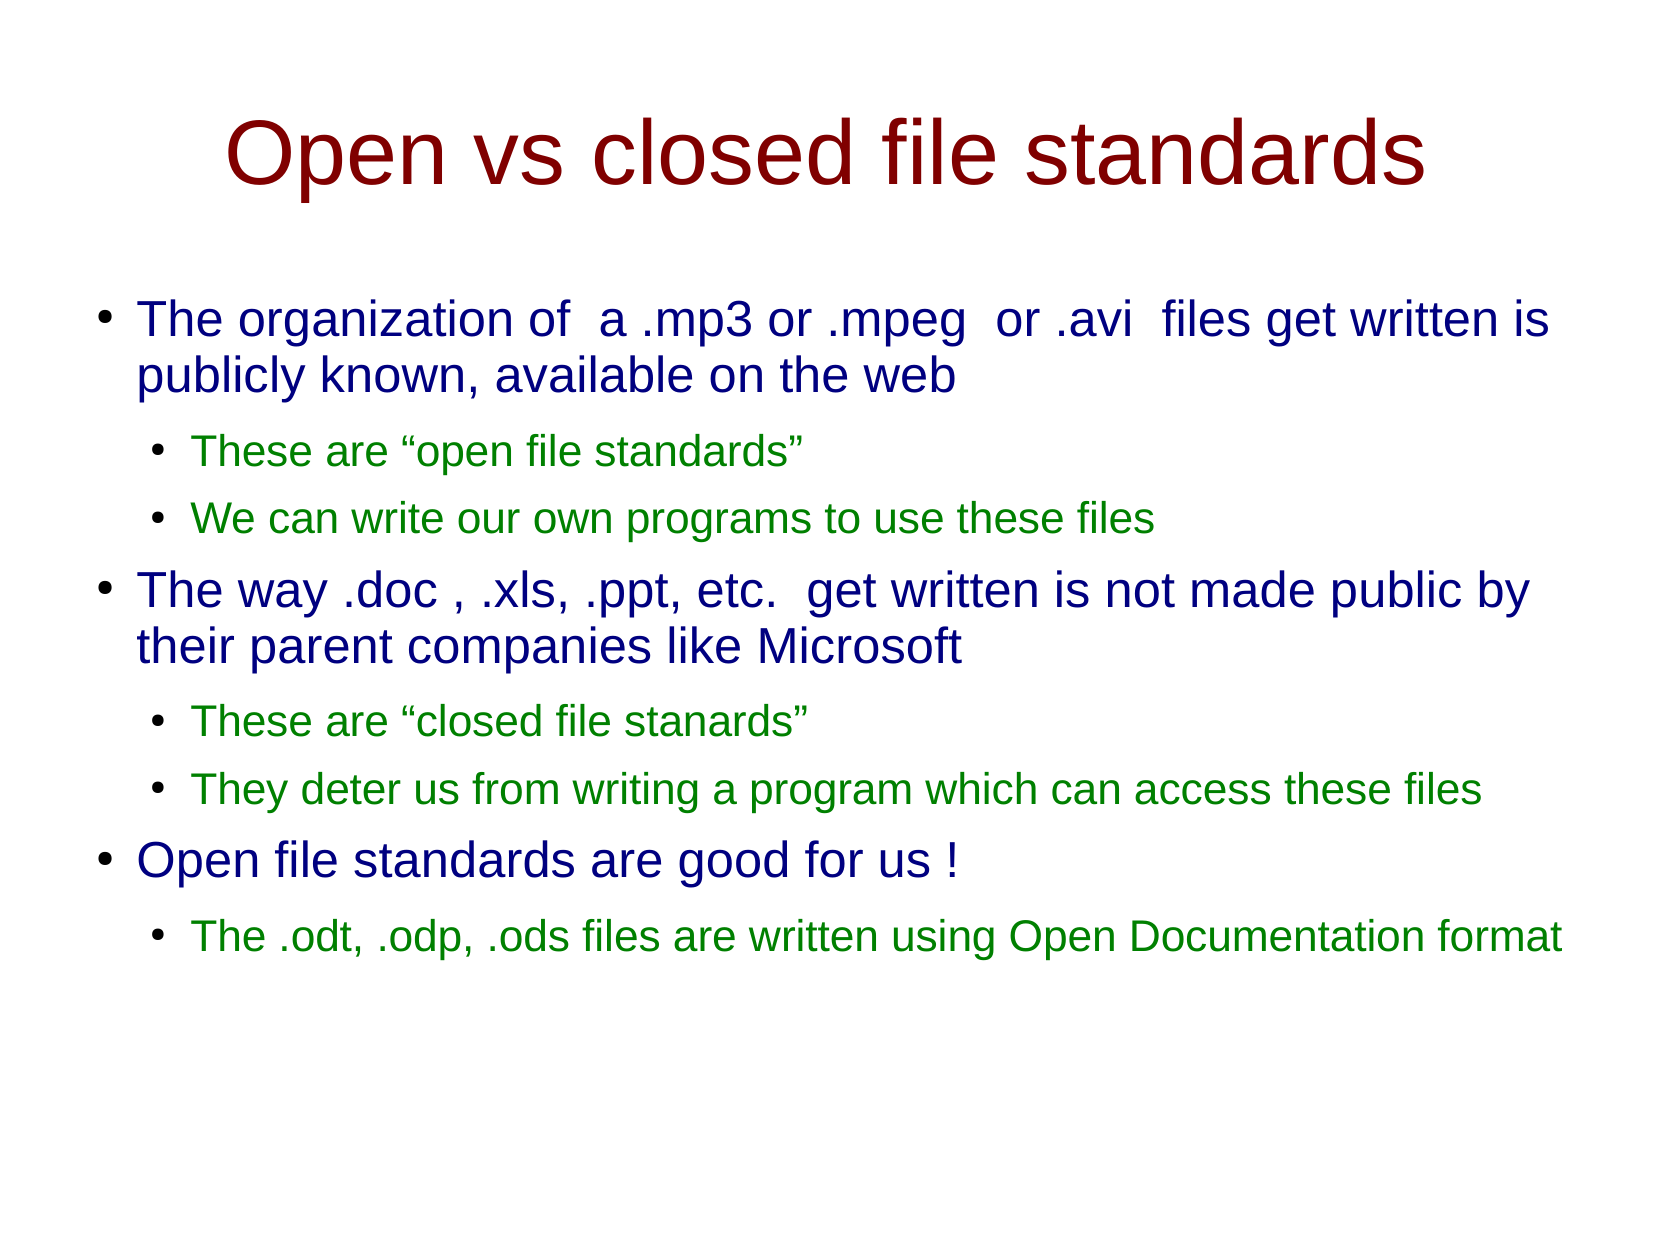

# Open vs closed file standards
The organization of a .mp3 or .mpeg or .avi files get written is publicly known, available on the web
These are “open file standards”
We can write our own programs to use these files
The way .doc , .xls, .ppt, etc. get written is not made public by their parent companies like Microsoft
These are “closed file stanards”
They deter us from writing a program which can access these files
Open file standards are good for us !
The .odt, .odp, .ods files are written using Open Documentation format